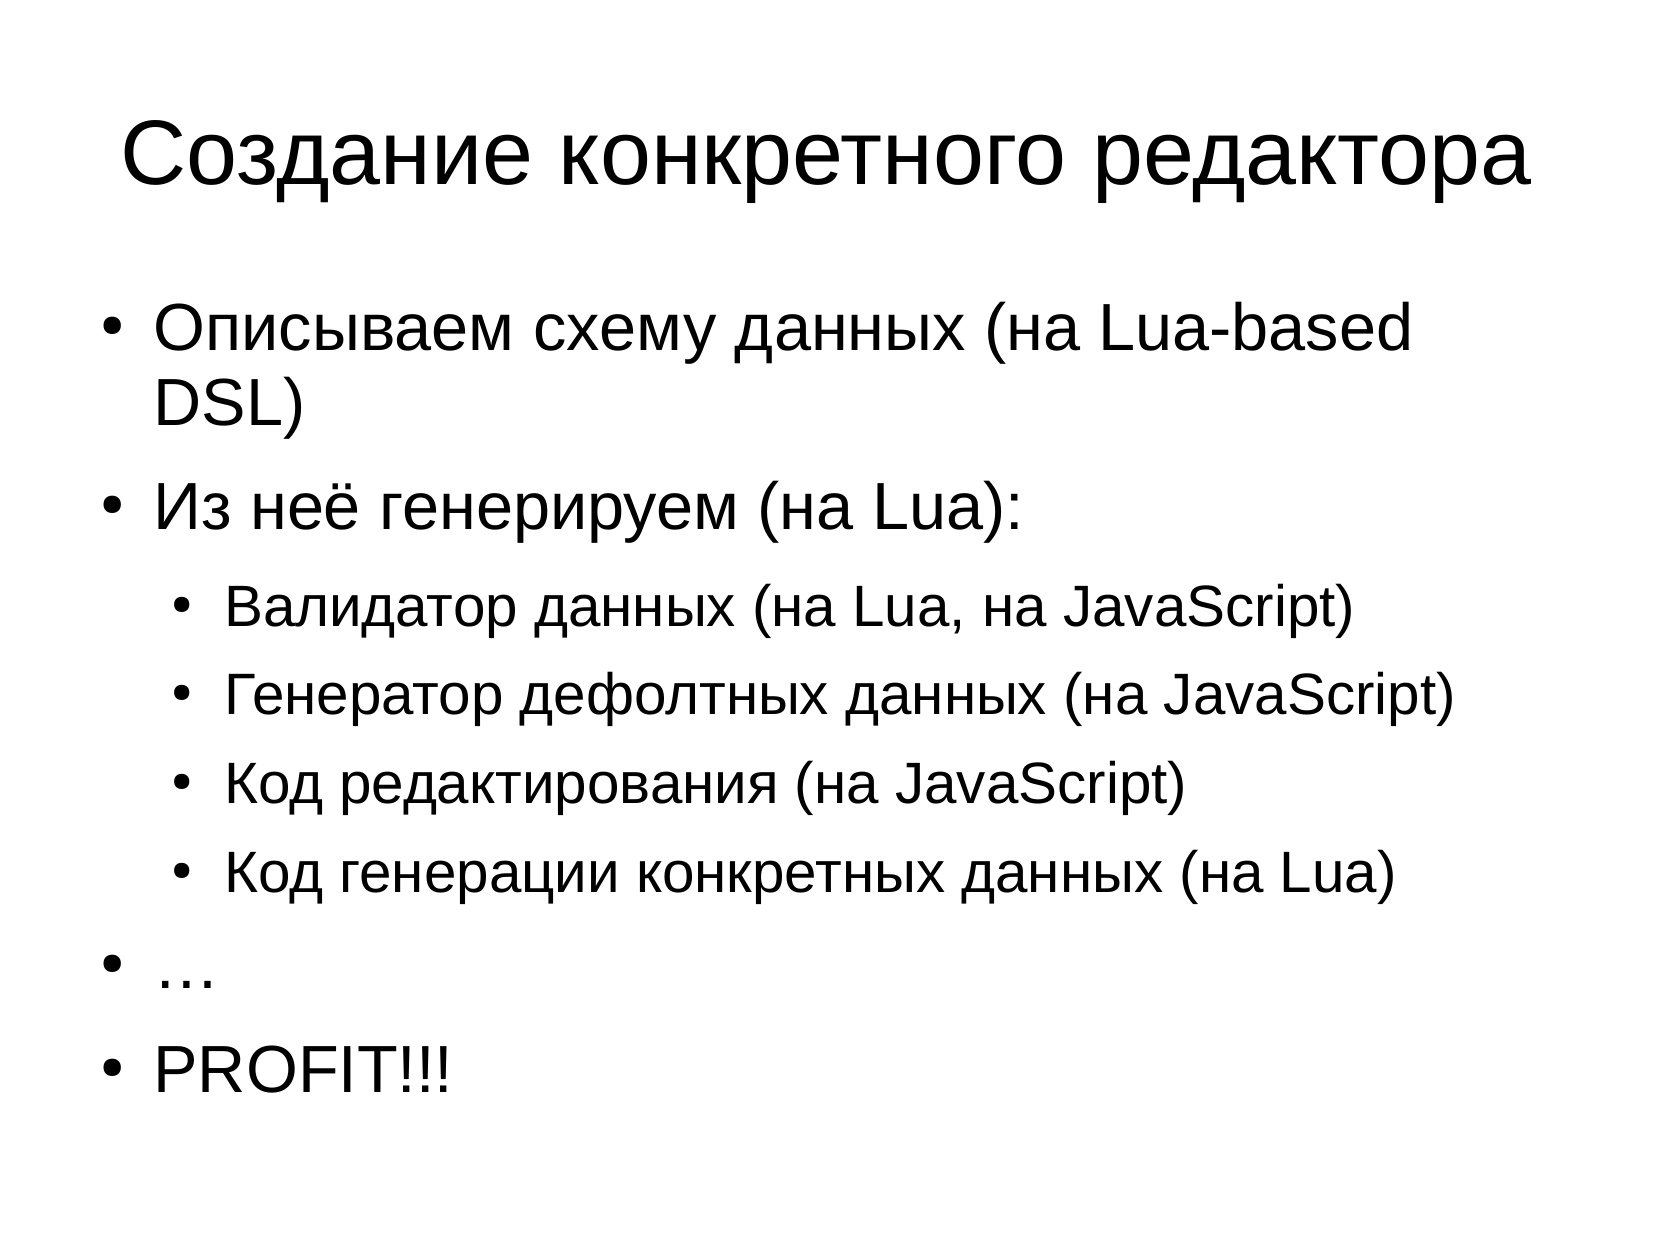

# Создание конкретного редактора
Описываем схему данных (на Lua-based DSL)
Из неё генерируем (на Lua):
Валидатор данных (на Lua, на JavaScript)
Генератор дефолтных данных (на JavaScript)
Код редактирования (на JavaScript)
Код генерации конкретных данных (на Lua)
…
PROFIT!!!